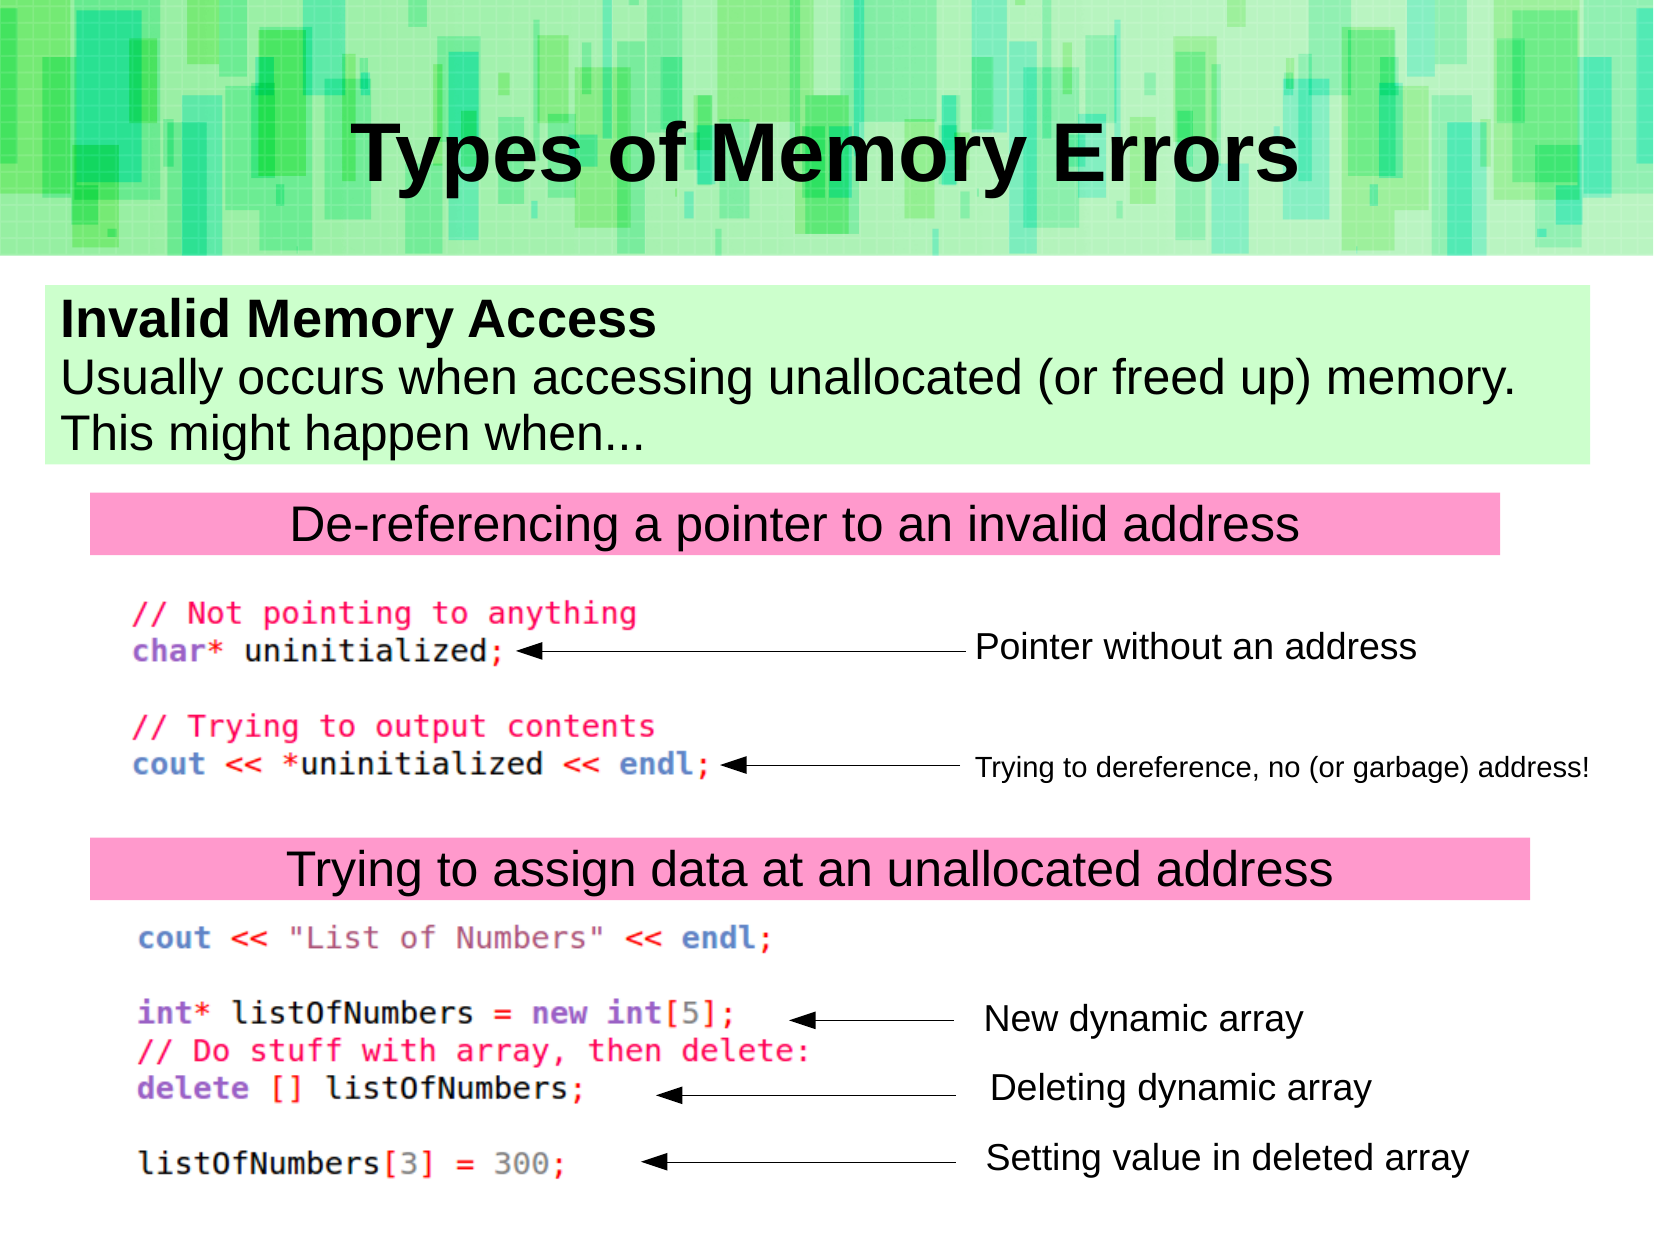

# Types of Memory Errors
Invalid Memory Access
Usually occurs when accessing unallocated (or freed up) memory.
This might happen when...
De-referencing a pointer to an invalid address
Pointer without an address
Trying to dereference, no (or garbage) address!
Trying to assign data at an unallocated address
New dynamic array
Deleting dynamic array
Setting value in deleted array